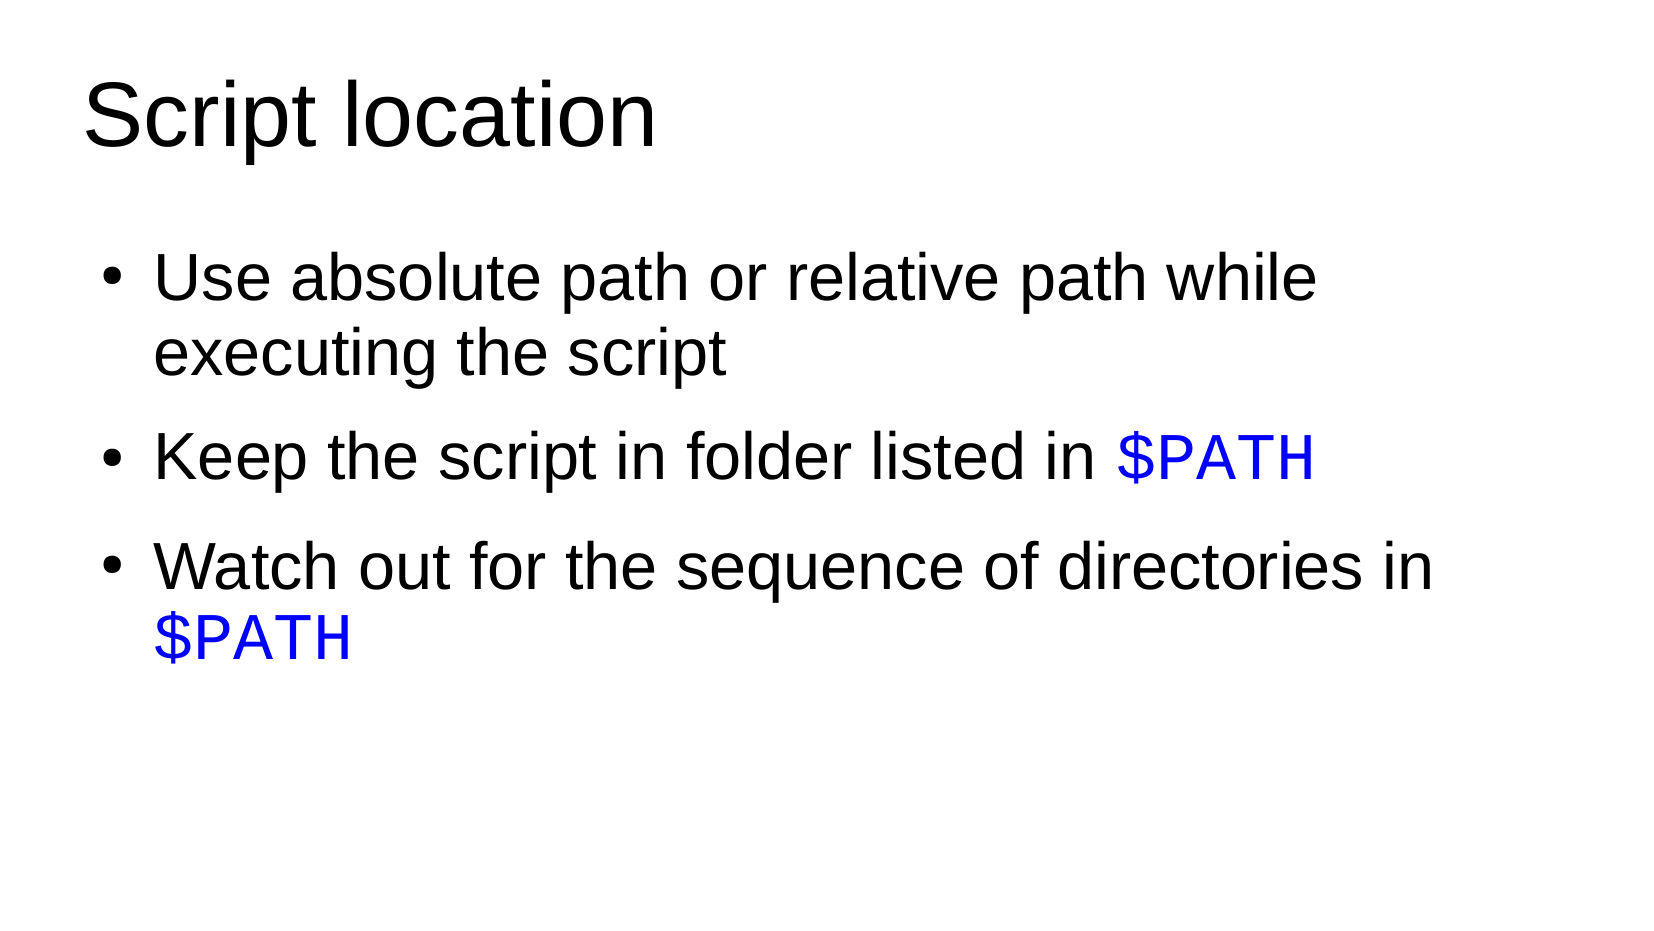

# Script location
Use absolute path or relative path while executing the script
Keep the script in folder listed in $PATH
Watch out for the sequence of directories in $PATH